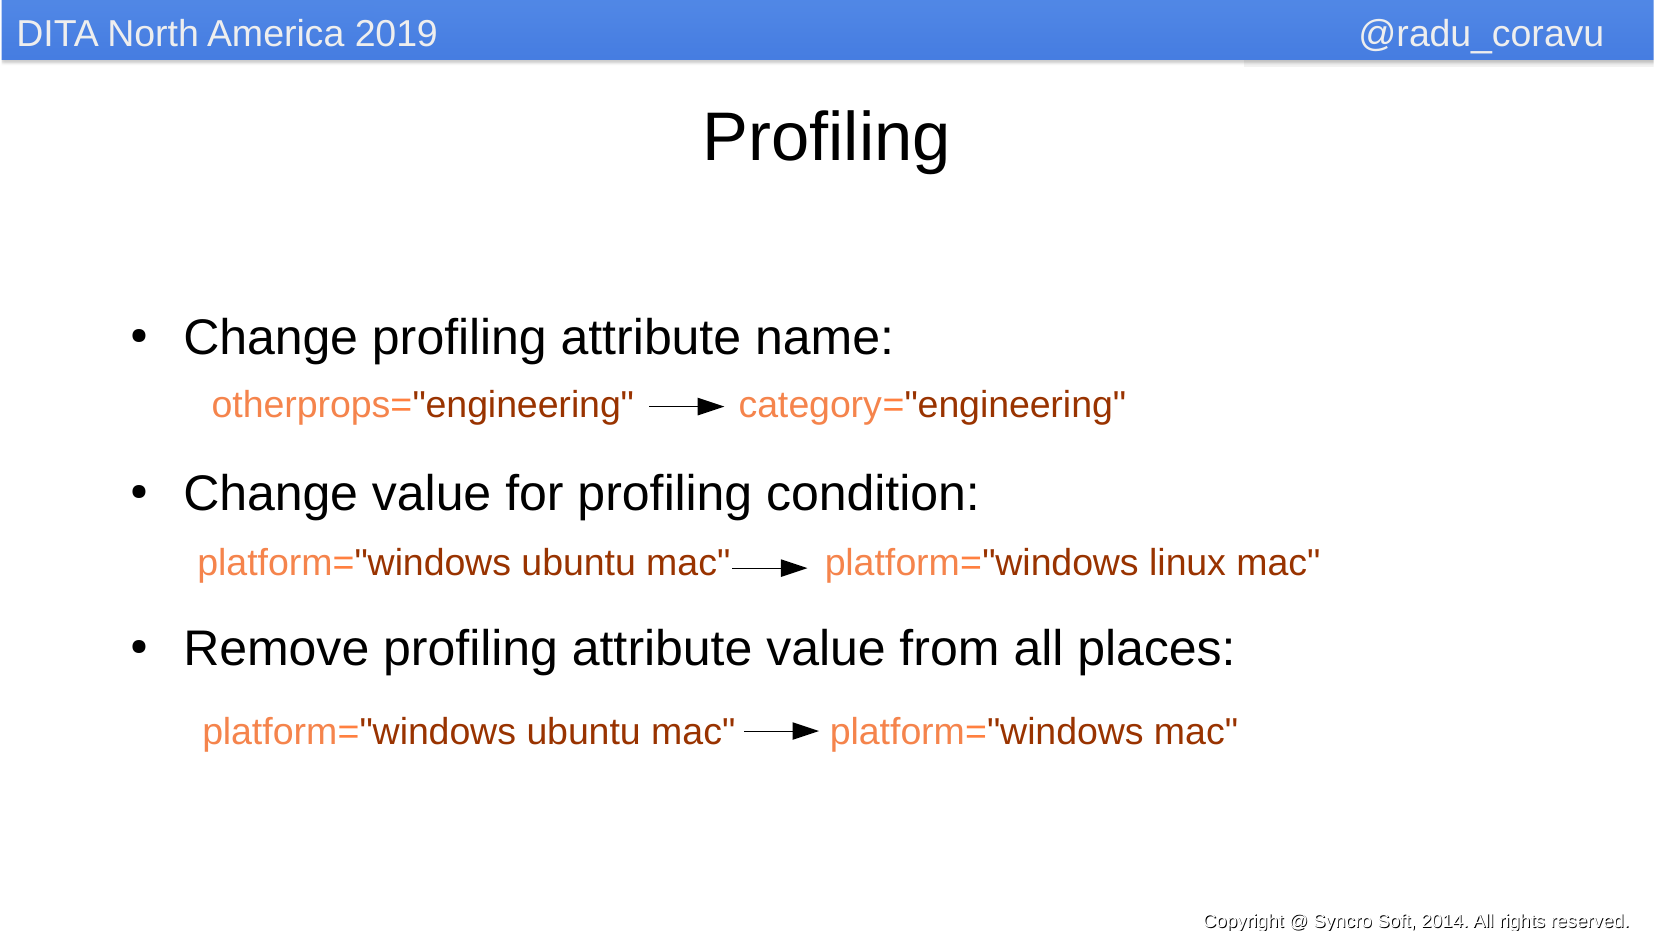

# Profiling
Change profiling attribute name:
Change value for profiling condition:
Remove profiling attribute value from all places:
otherprops="engineering" category="engineering"
platform="windows ubuntu mac" platform="windows linux mac"
platform="windows ubuntu mac" platform="windows mac"